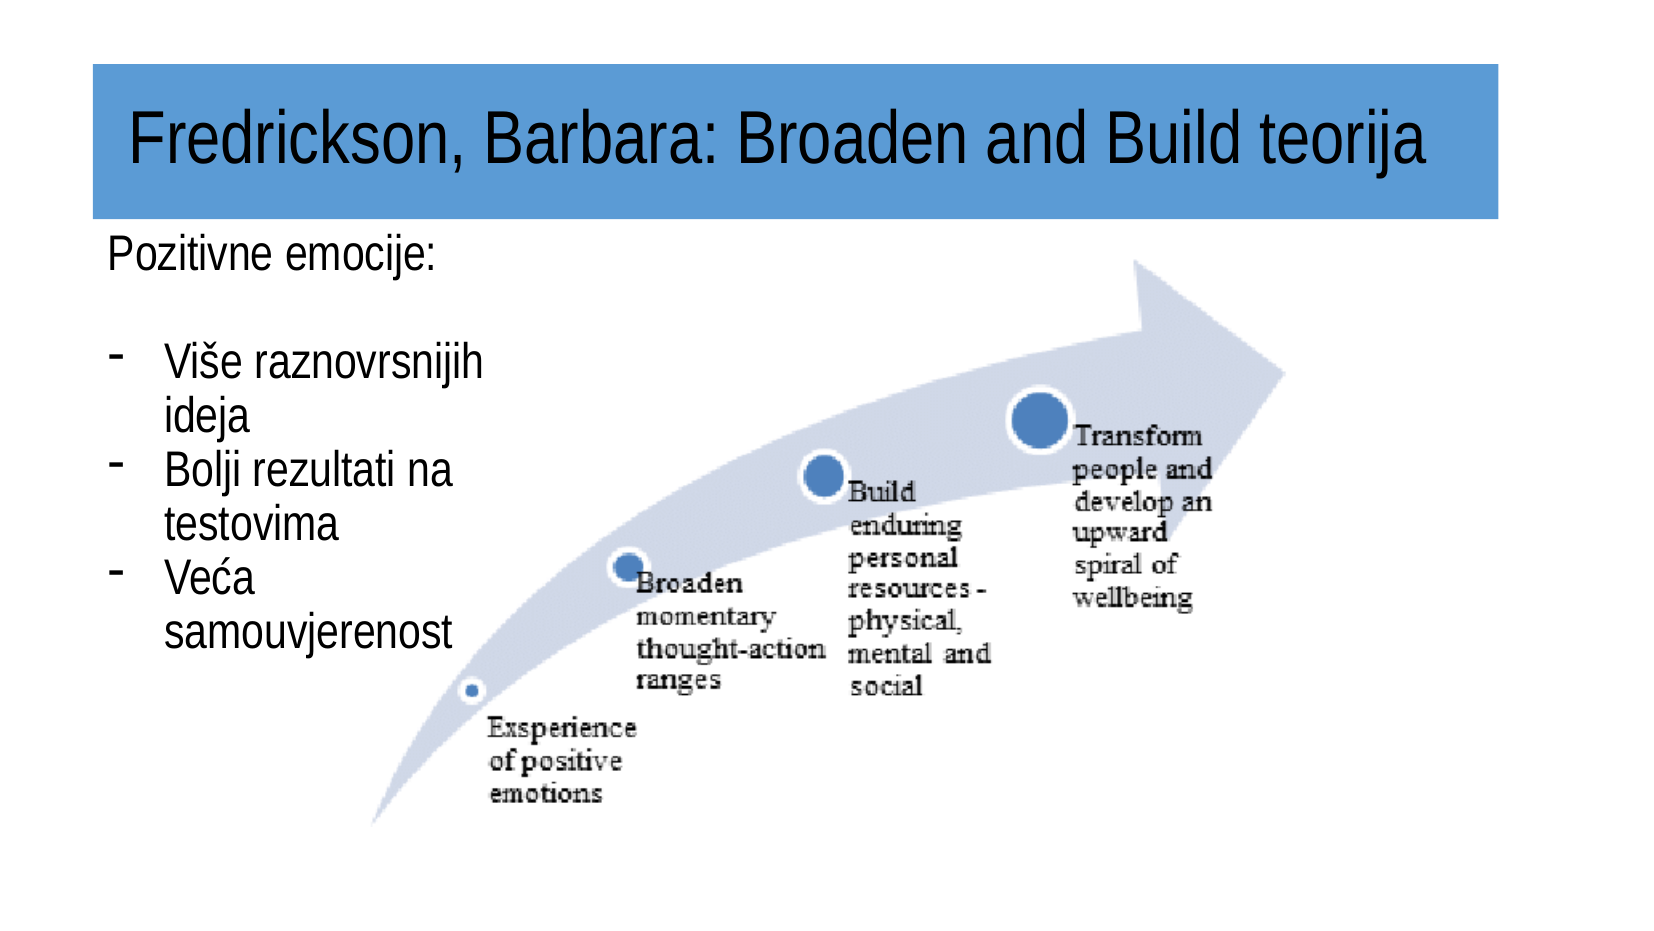

# Fredrickson, Barbara: Broaden and Build teorija
Pozitivne emocije:
Više raznovrsnijih ideja
Bolji rezultati na testovima
Veća samouvjerenost